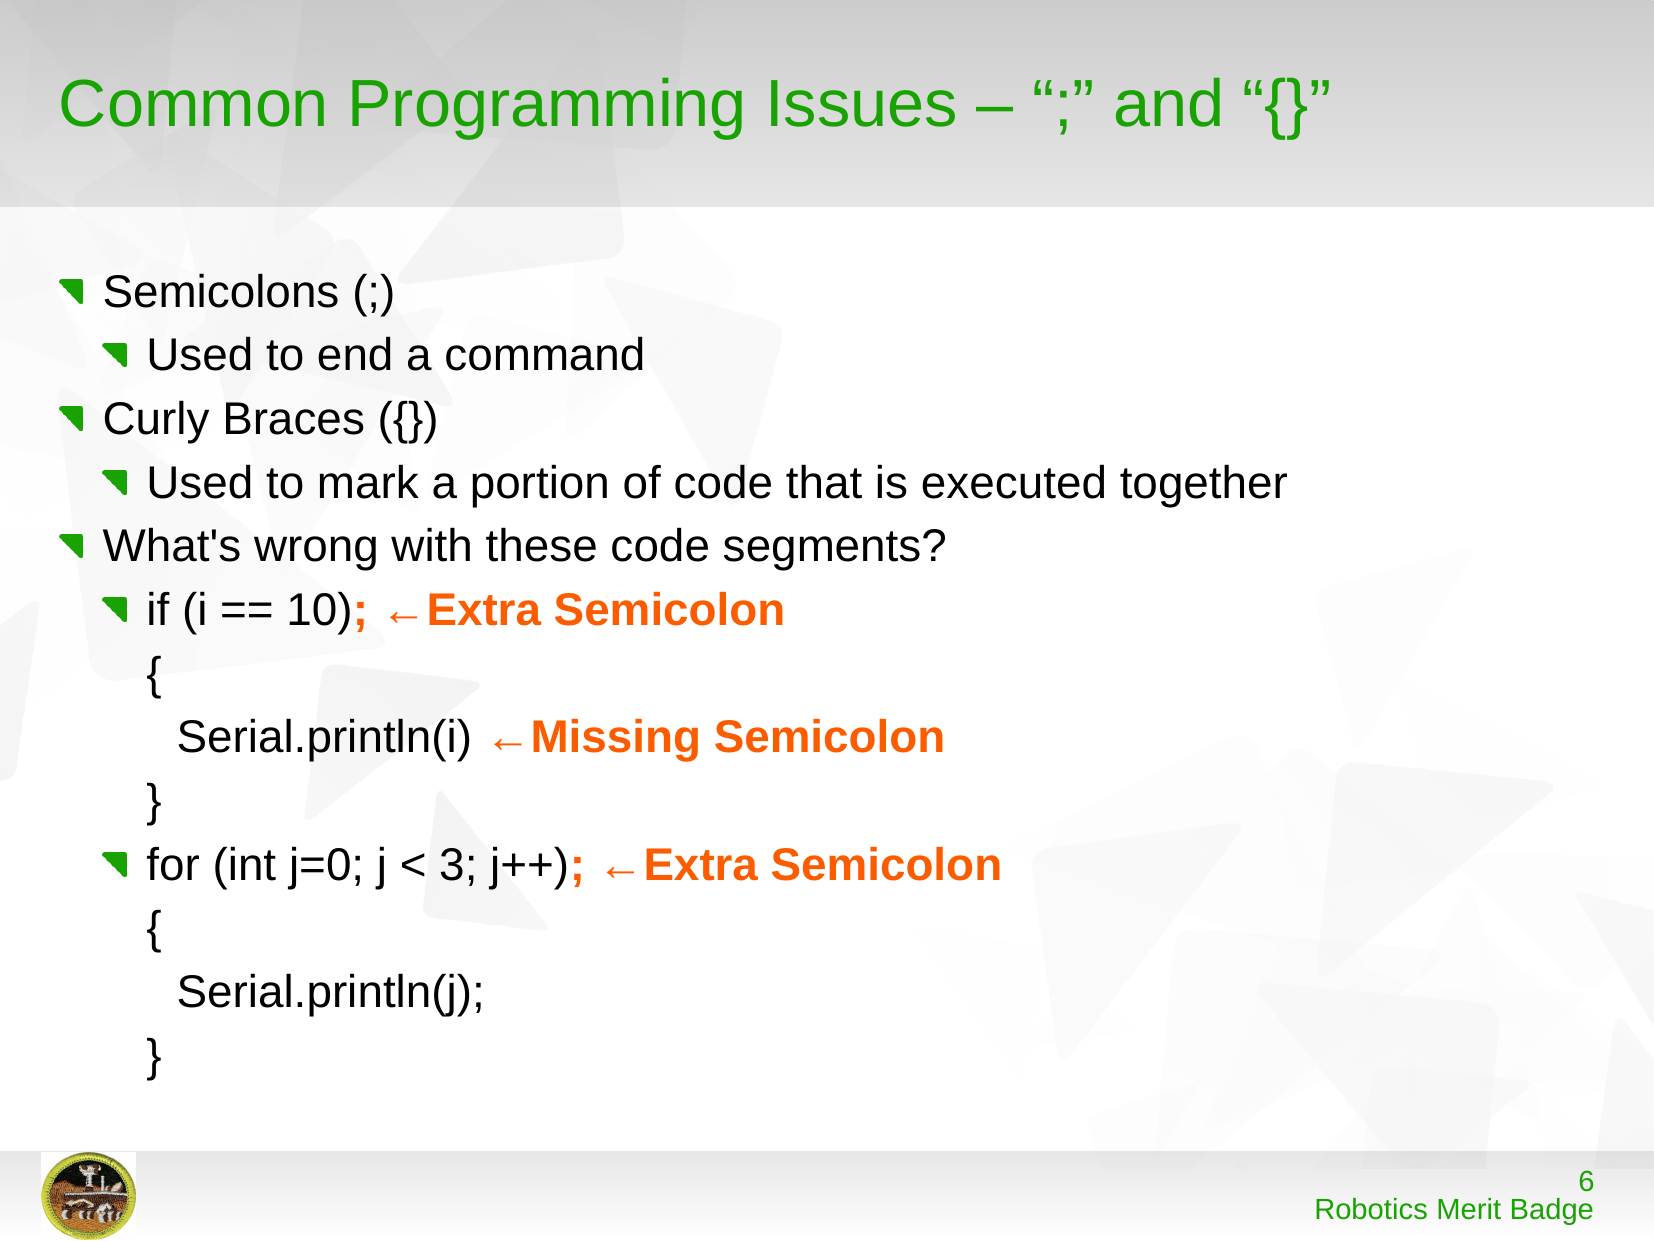

# Common Programming Issues – “;” and “{}”
Semicolons (;)
Used to end a command
Curly Braces ({})
Used to mark a portion of code that is executed together
What's wrong with these code segments?
if (i == 10); ←Extra Semicolon
{
 	Serial.println(i) ←Missing Semicolon
}
for (int j=0; j < 3; j++); ←Extra Semicolon
{
 	Serial.println(j);
}
6
Robotics Merit Badge